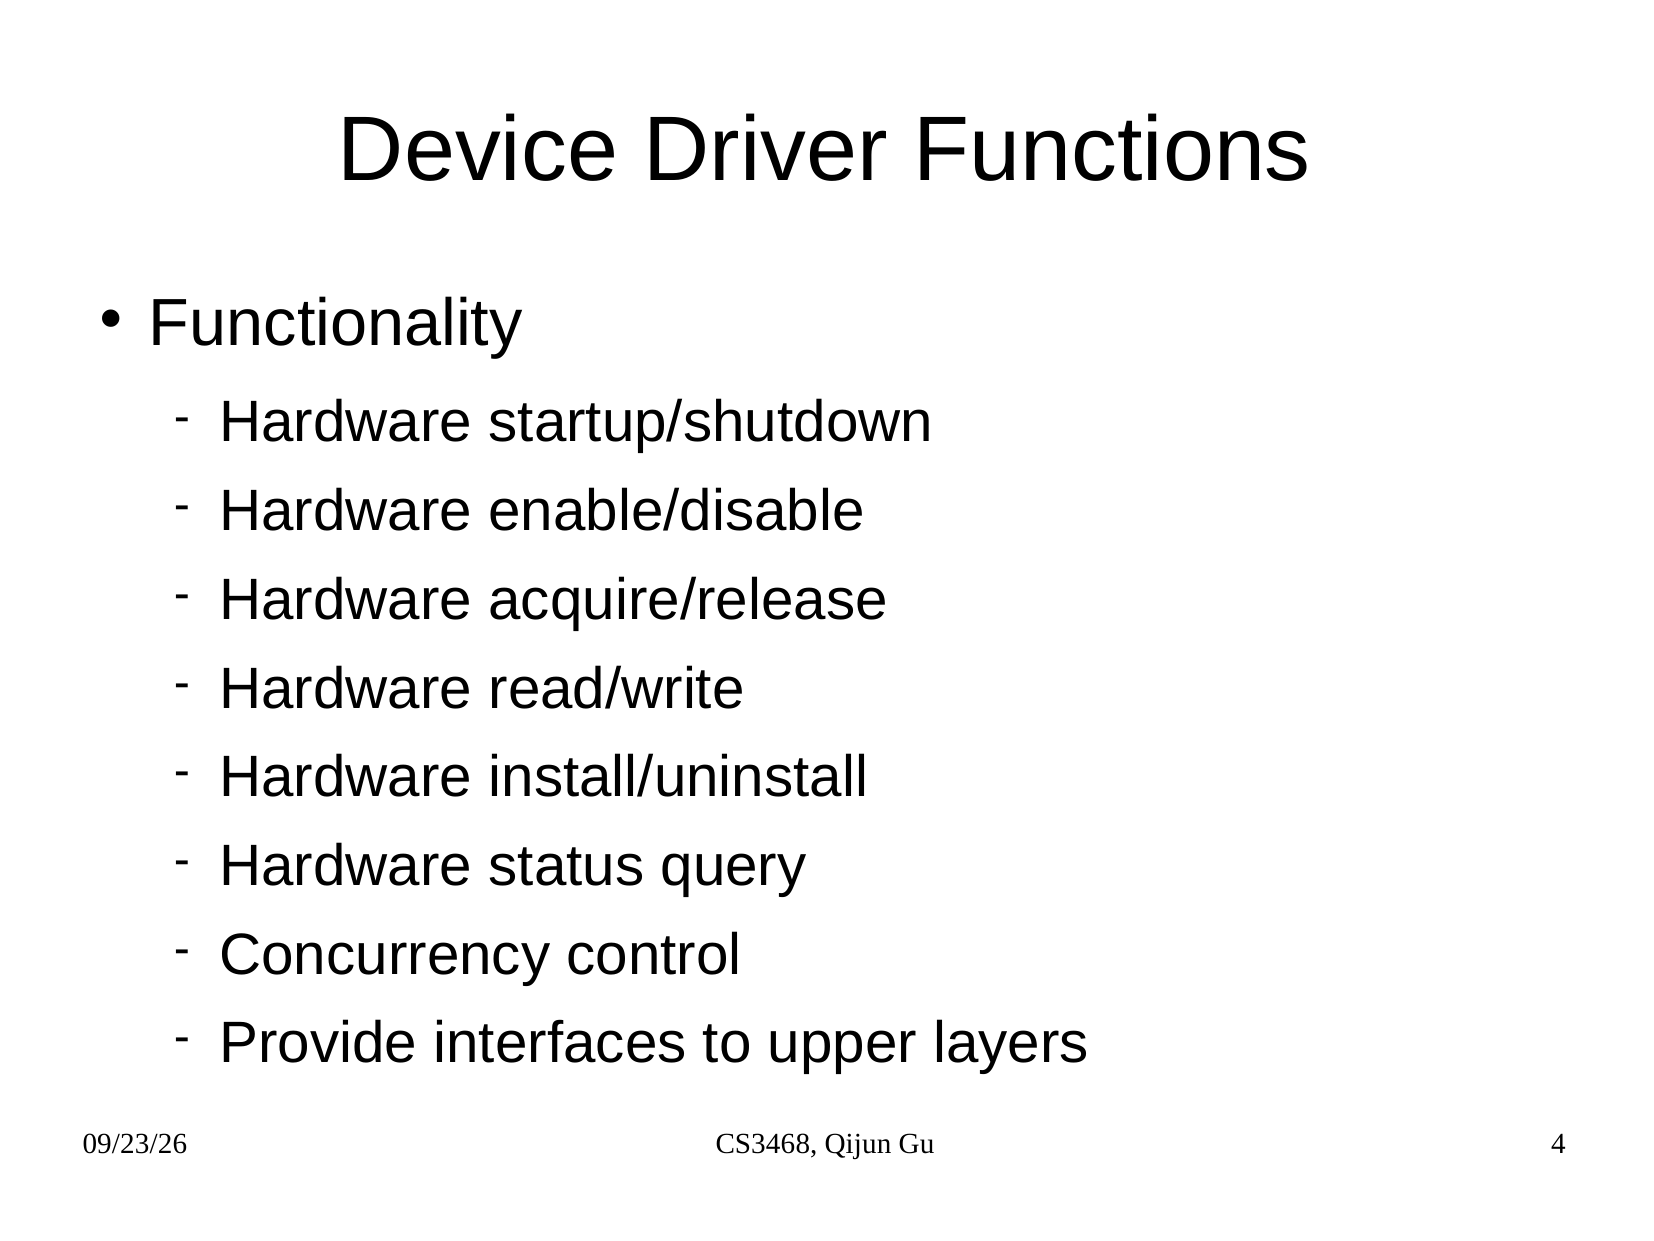

# Device Driver Functions
Functionality
Hardware startup/shutdown
Hardware enable/disable
Hardware acquire/release
Hardware read/write
Hardware install/uninstall
Hardware status query
Concurrency control
Provide interfaces to upper layers
CS3468, Qijun Gu
4